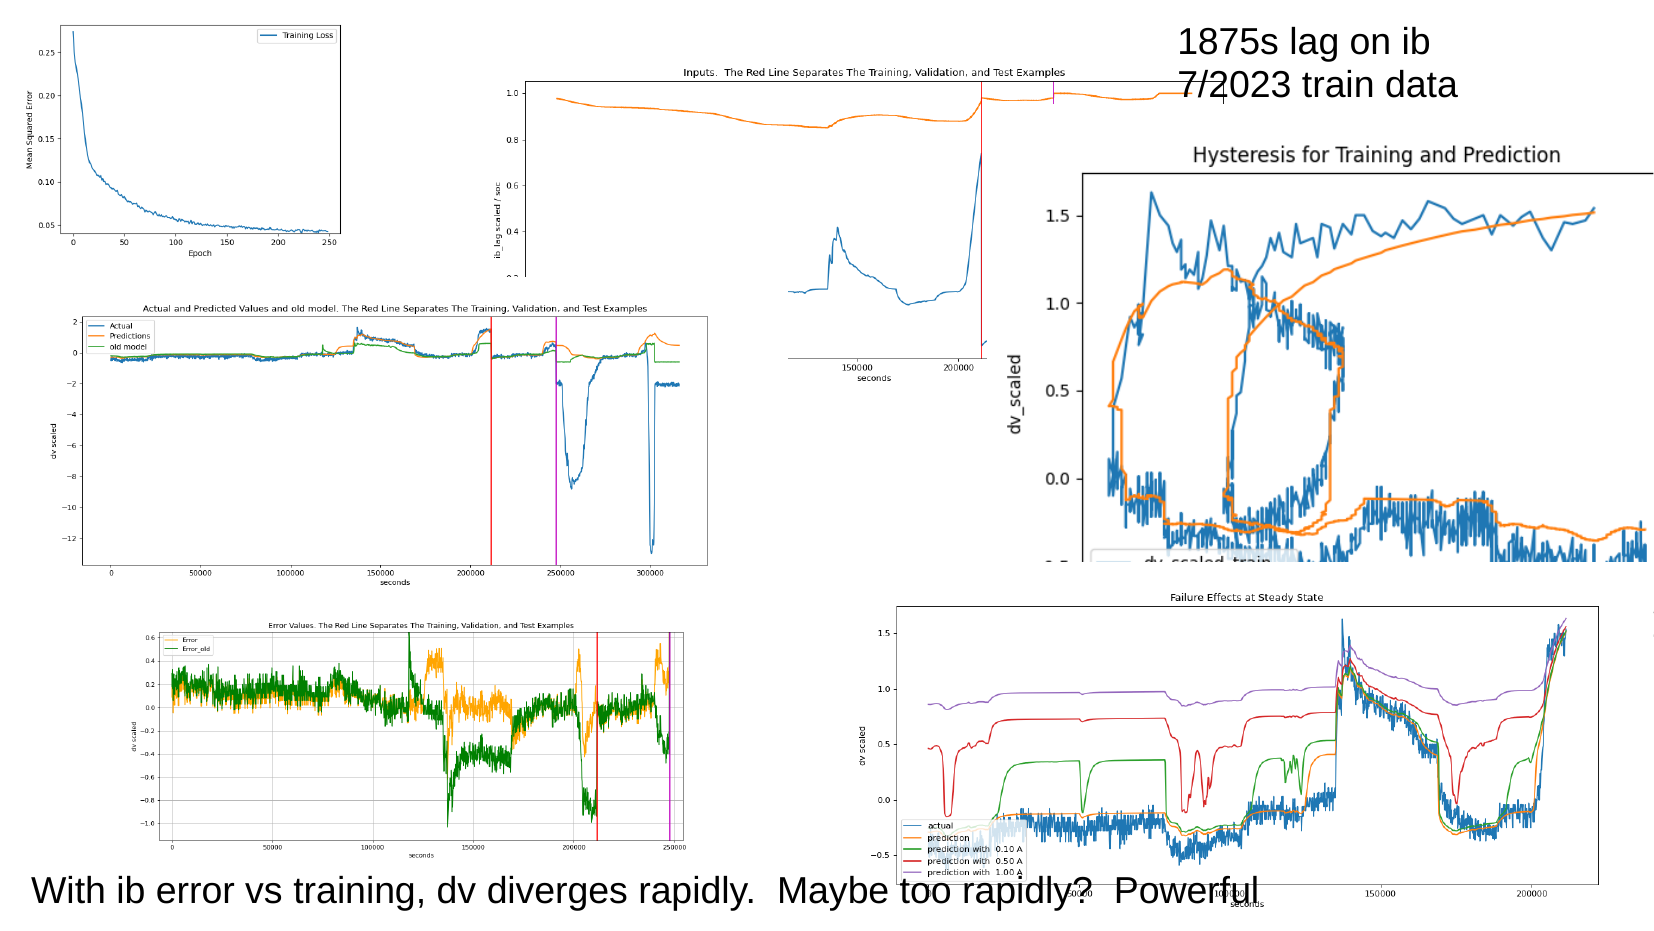

1875s lag on ib
7/2023 train data
With ib error vs training, dv diverges rapidly. Maybe too rapidly? Powerful